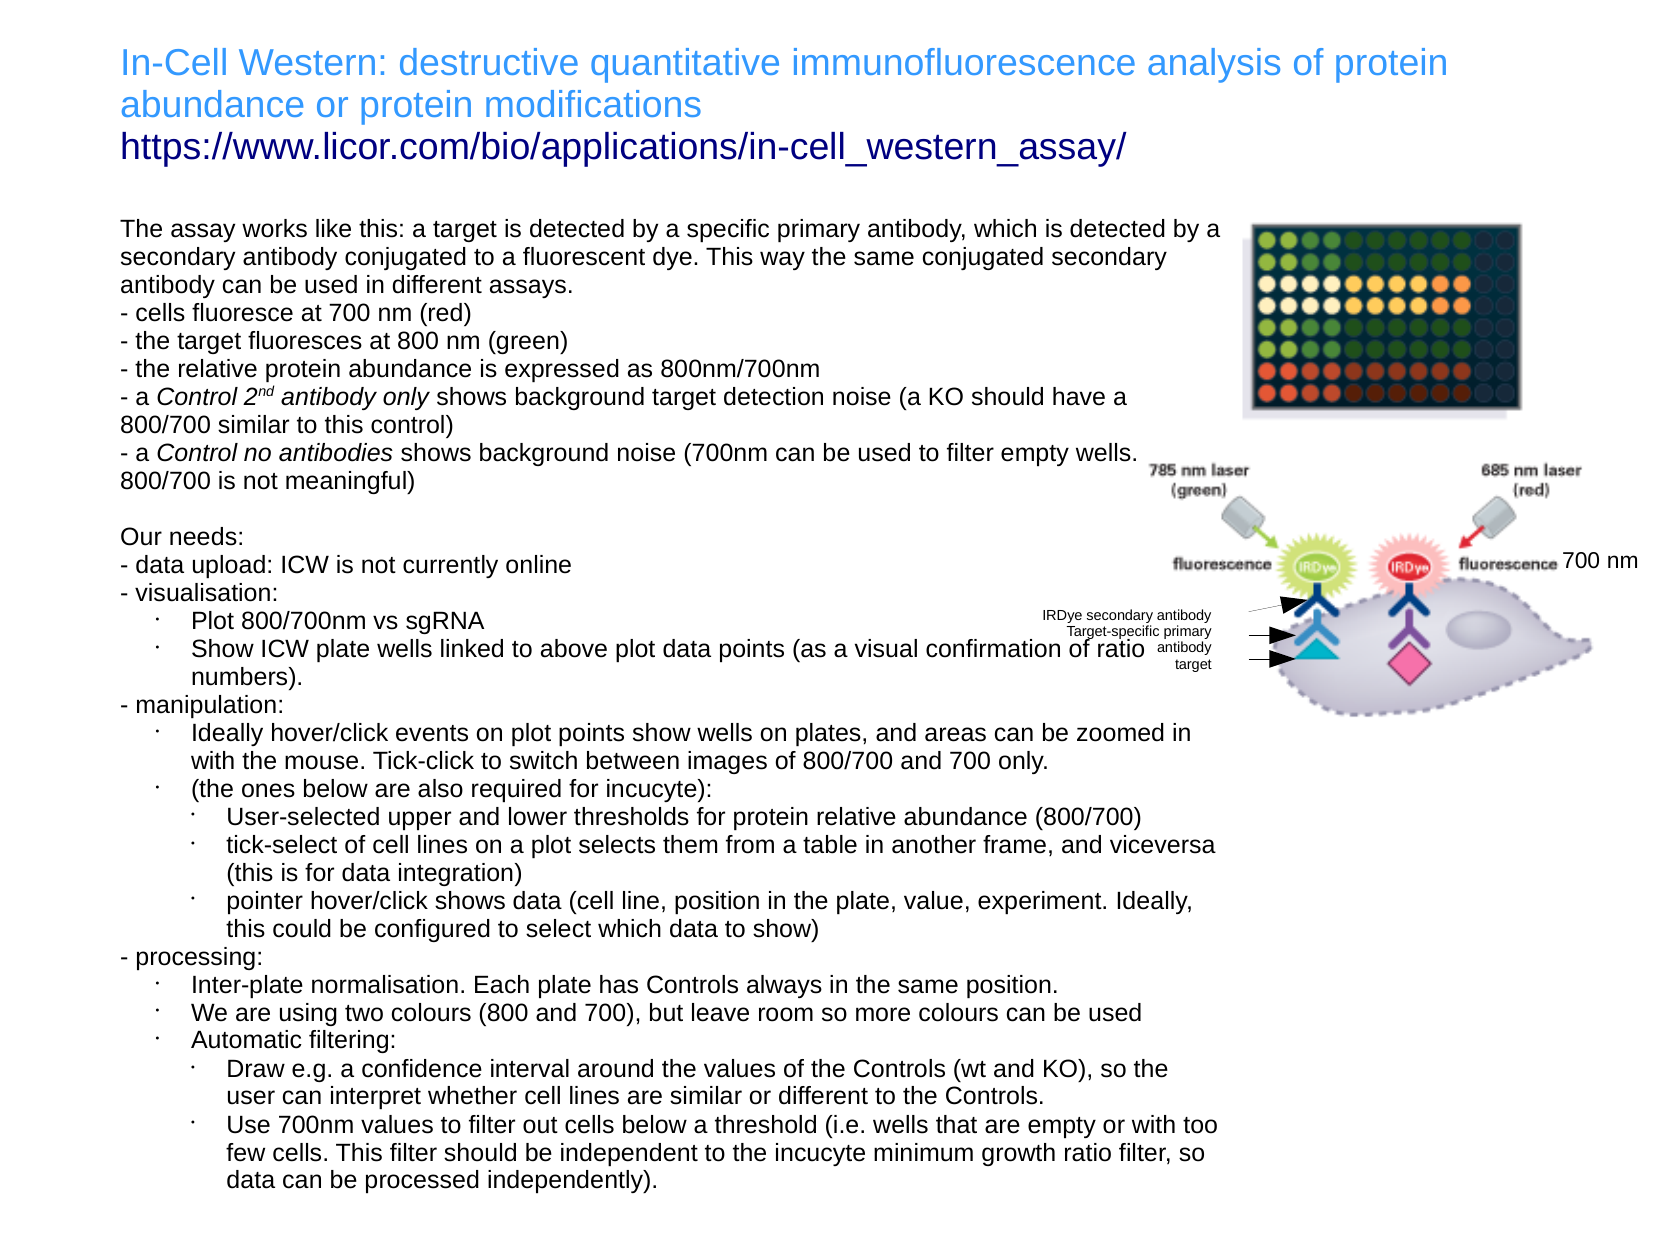

In-Cell Western: destructive quantitative immunofluorescence analysis of protein abundance or protein modifications
https://www.licor.com/bio/applications/in-cell_western_assay/
IRDye secondary antibody
Target-specific primary antibody
target
700 nm
The assay works like this: a target is detected by a specific primary antibody, which is detected by a secondary antibody conjugated to a fluorescent dye. This way the same conjugated secondary antibody can be used in different assays.
- cells fluoresce at 700 nm (red)
- the target fluoresces at 800 nm (green)
- the relative protein abundance is expressed as 800nm/700nm
- a Control 2nd antibody only shows background target detection noise (a KO should have a 800/700 similar to this control)
- a Control no antibodies shows background noise (700nm can be used to filter empty wells. 800/700 is not meaningful)
Our needs:
- data upload: ICW is not currently online
- visualisation:
Plot 800/700nm vs sgRNA
Show ICW plate wells linked to above plot data points (as a visual confirmation of ratio numbers).
- manipulation:
Ideally hover/click events on plot points show wells on plates, and areas can be zoomed in with the mouse. Tick-click to switch between images of 800/700 and 700 only.
(the ones below are also required for incucyte):
User-selected upper and lower thresholds for protein relative abundance (800/700)
tick-select of cell lines on a plot selects them from a table in another frame, and viceversa (this is for data integration)
pointer hover/click shows data (cell line, position in the plate, value, experiment. Ideally, this could be configured to select which data to show)
- processing:
Inter-plate normalisation. Each plate has Controls always in the same position.
We are using two colours (800 and 700), but leave room so more colours can be used
Automatic filtering:
Draw e.g. a confidence interval around the values of the Controls (wt and KO), so the user can interpret whether cell lines are similar or different to the Controls.
Use 700nm values to filter out cells below a threshold (i.e. wells that are empty or with too few cells. This filter should be independent to the incucyte minimum growth ratio filter, so data can be processed independently).